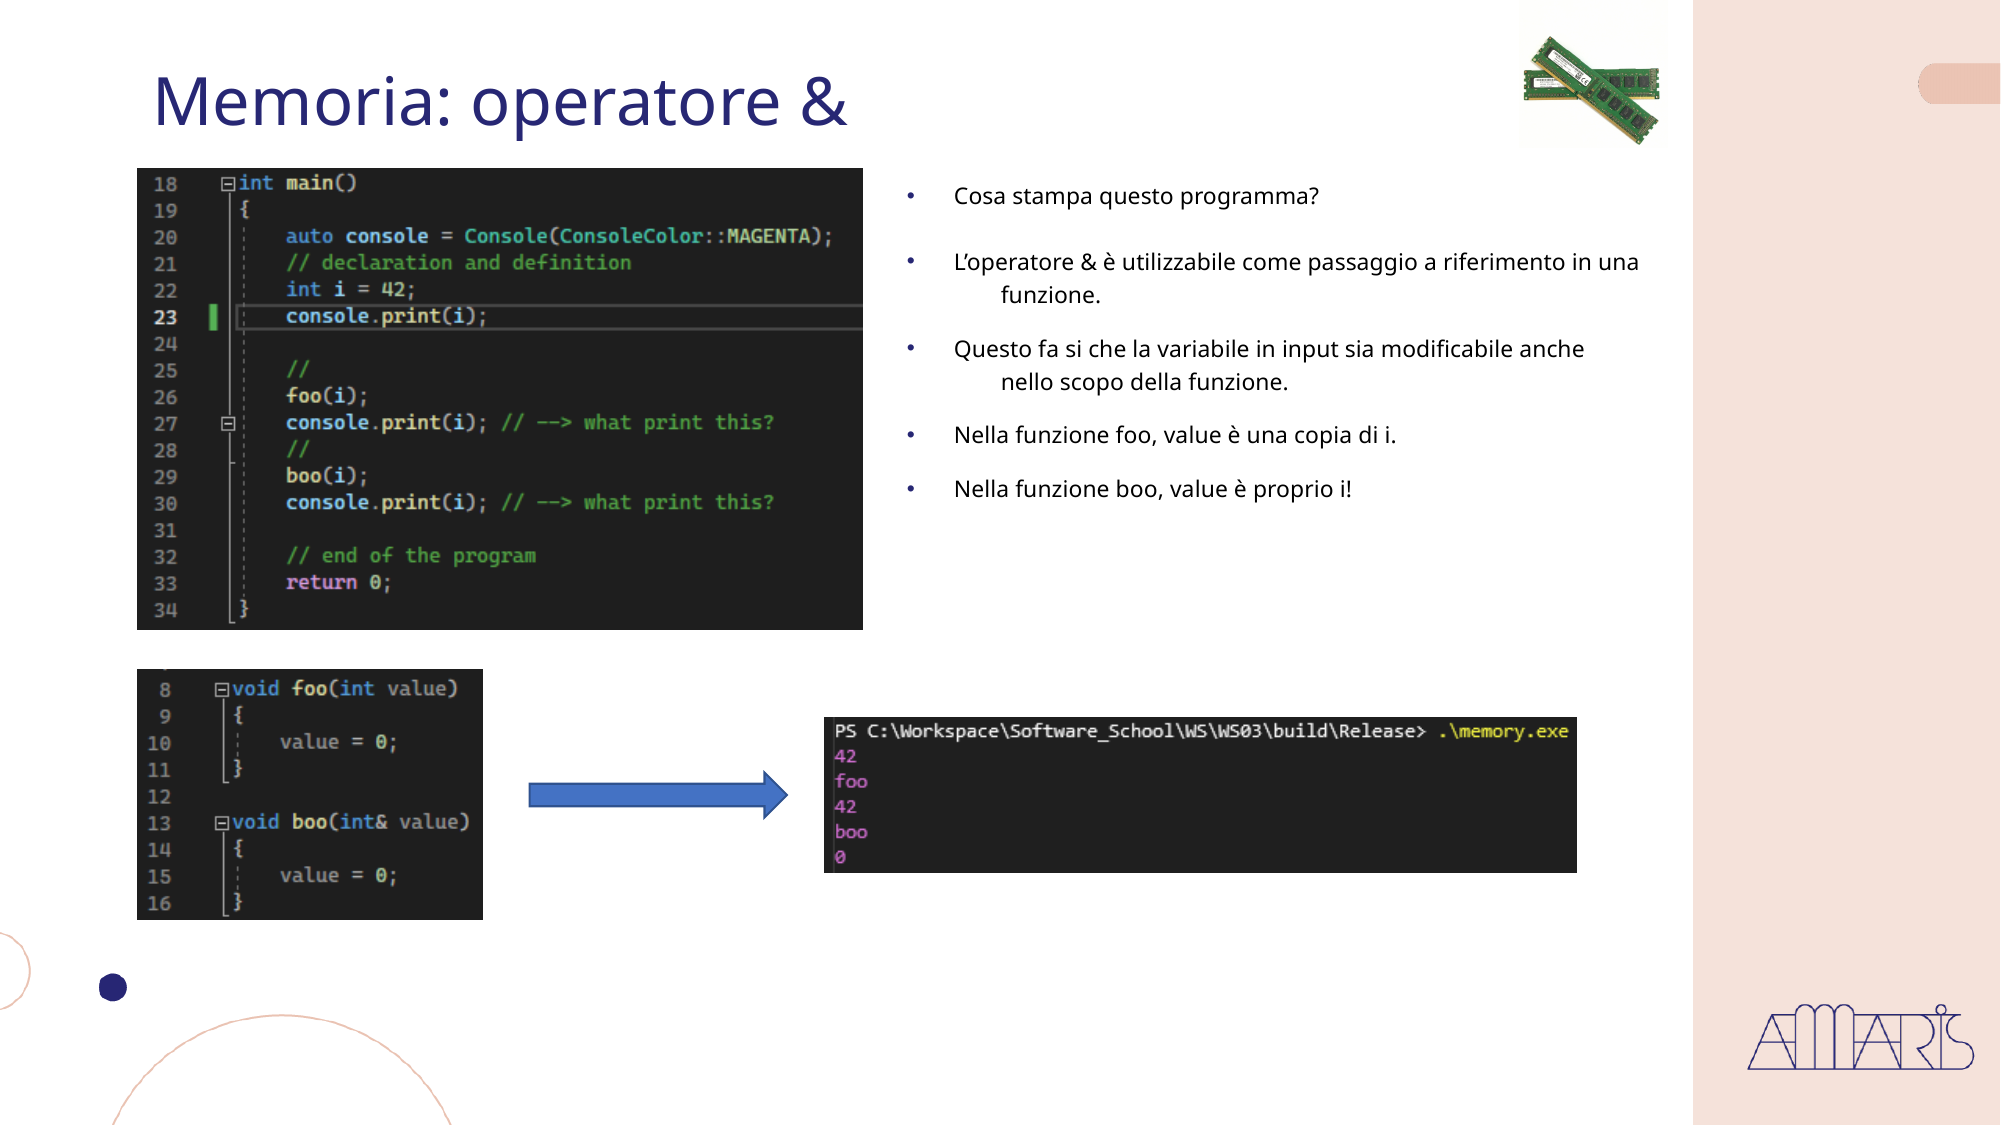

# Memoria: operatore &
Cosa stampa questo programma?
L’operatore & è utilizzabile come passaggio a riferimento in una funzione.
Questo fa si che la variabile in input sia modificabile anche nello scopo della funzione.
Nella funzione foo, value è una copia di i.
Nella funzione boo, value è proprio i!